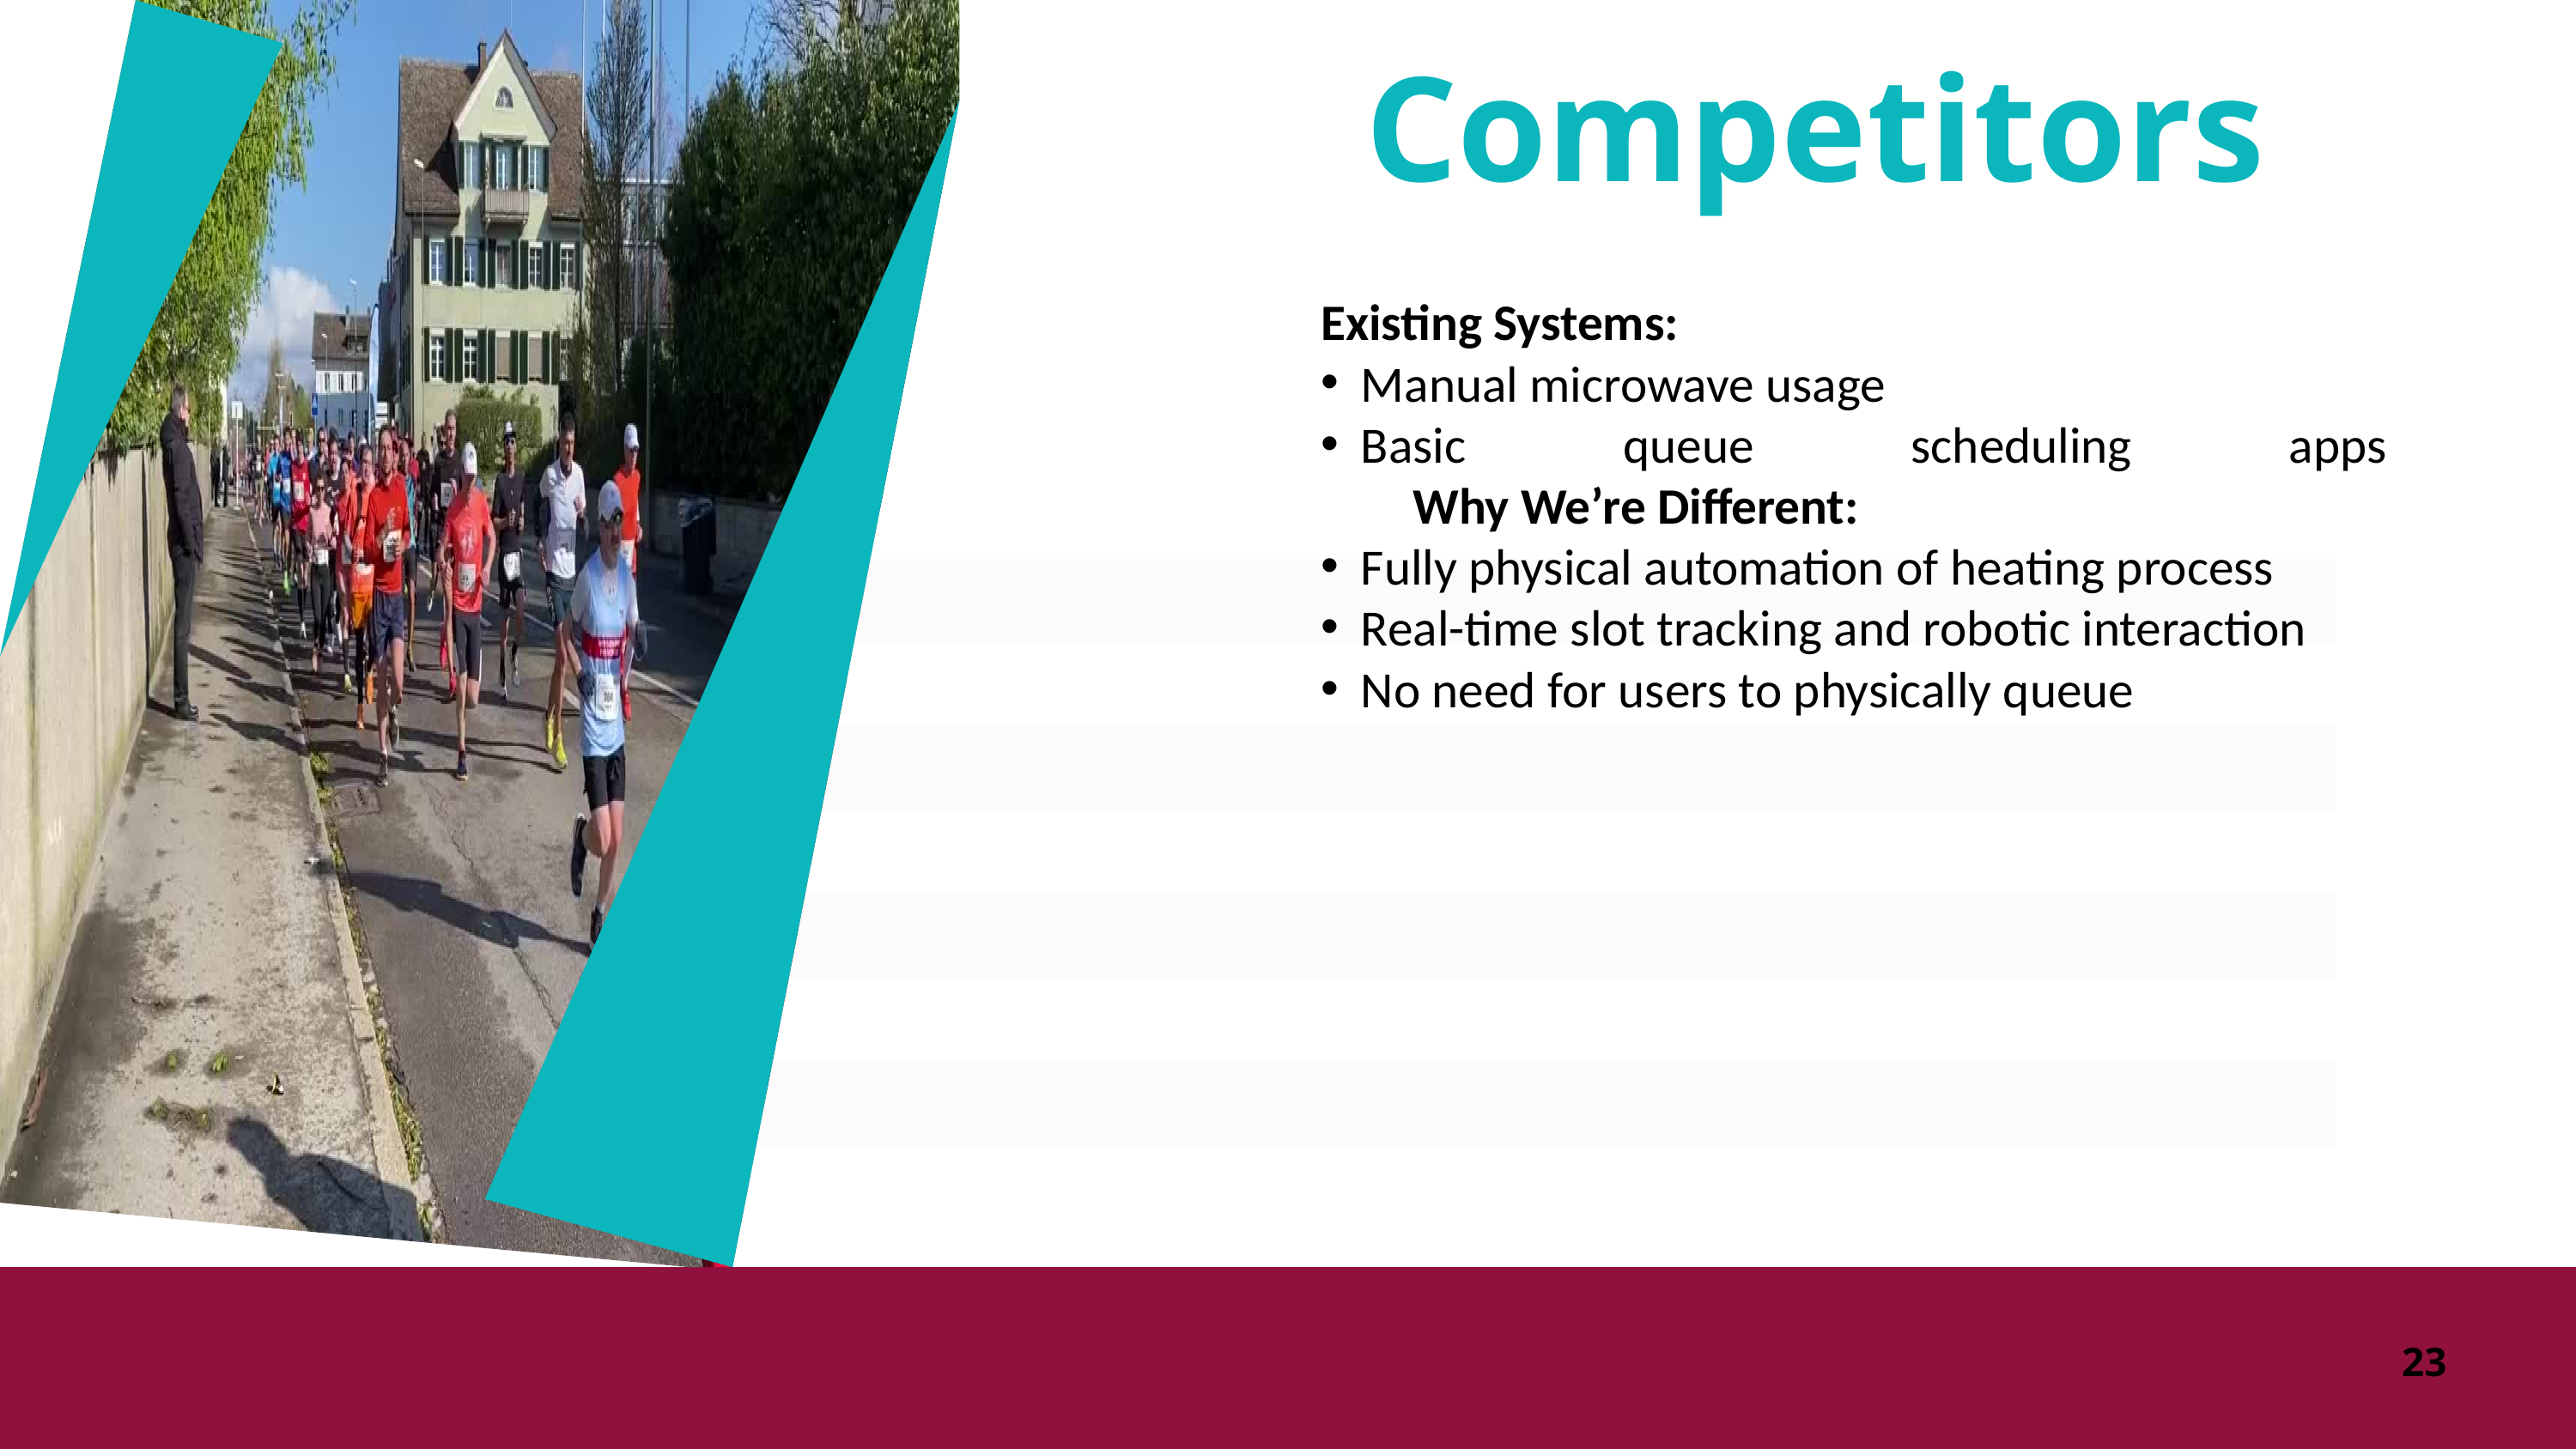

Competitors
Existing Systems:
Manual microwave usage
Basic queue scheduling apps
 Why We’re Different:
Fully physical automation of heating process
Real-time slot tracking and robotic interaction
No need for users to physically queue
23